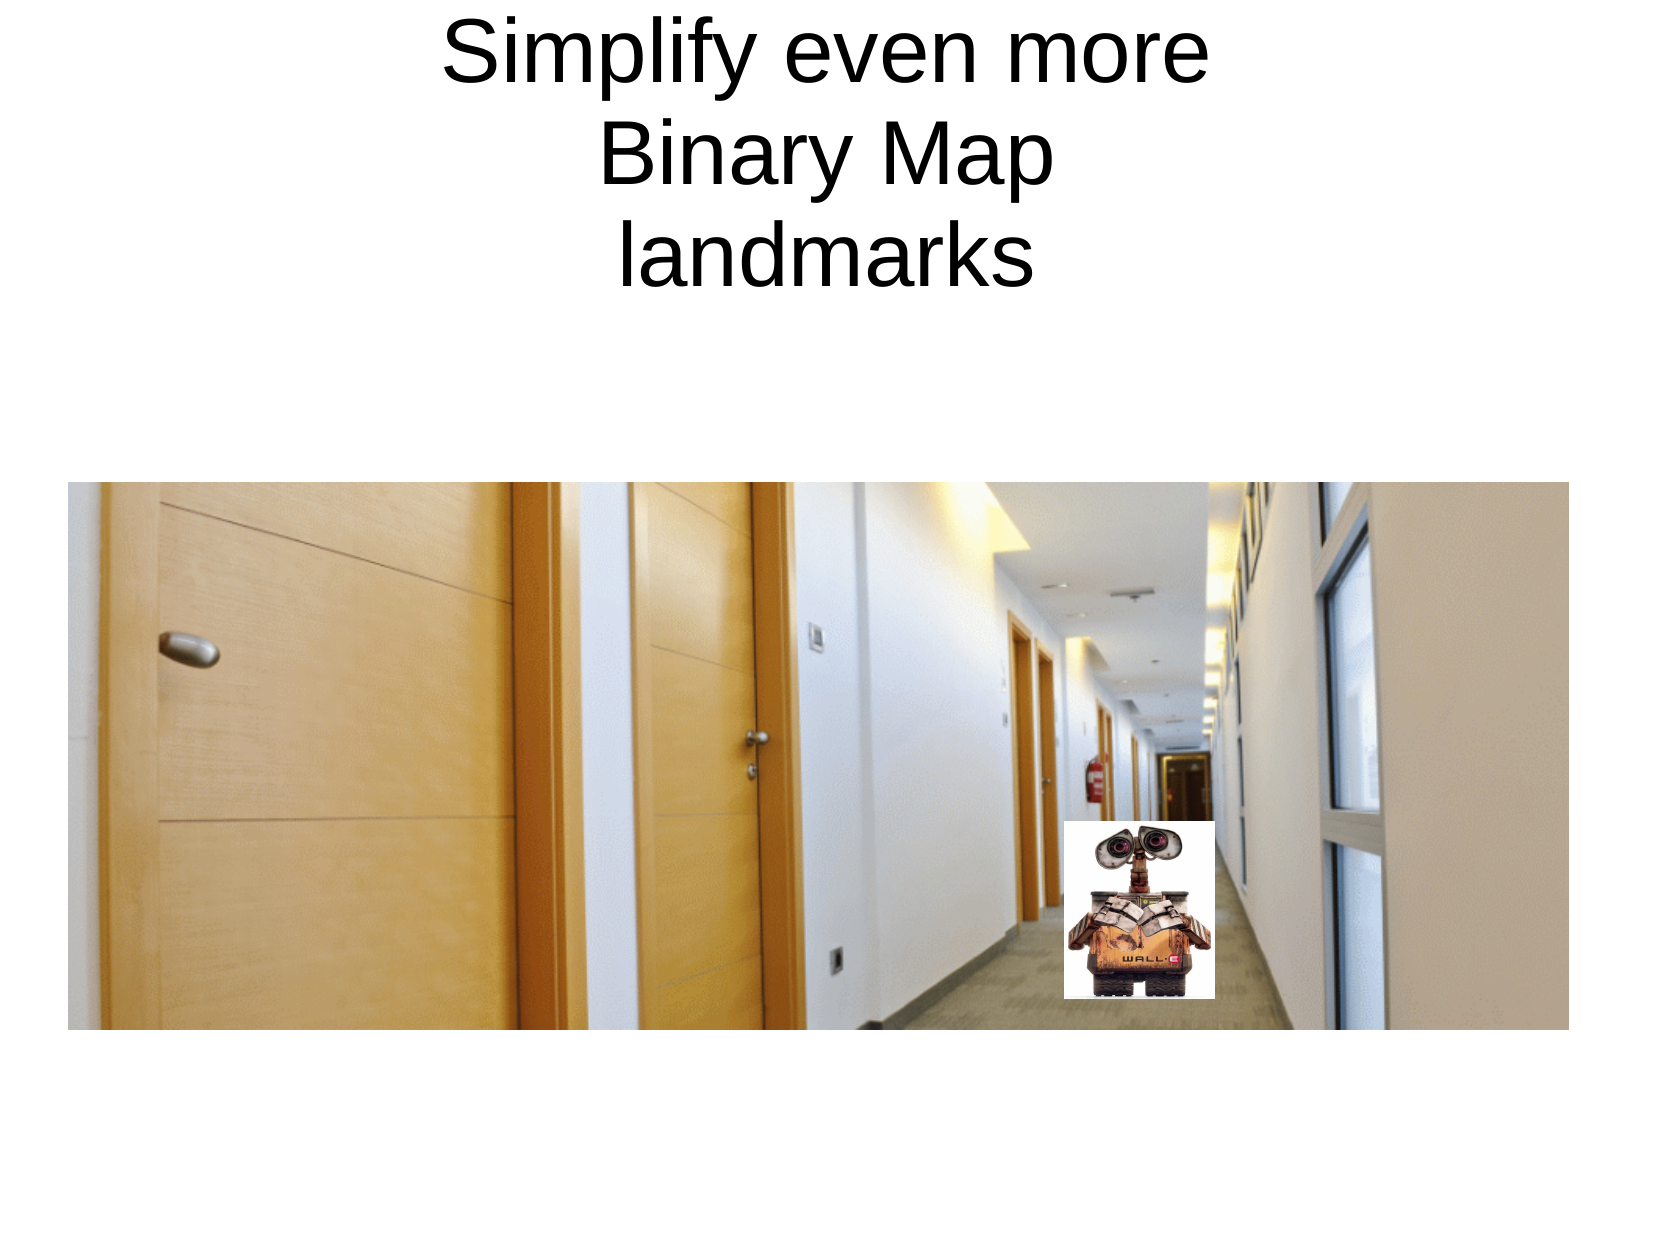

# Simplify even more Binary Map landmarks